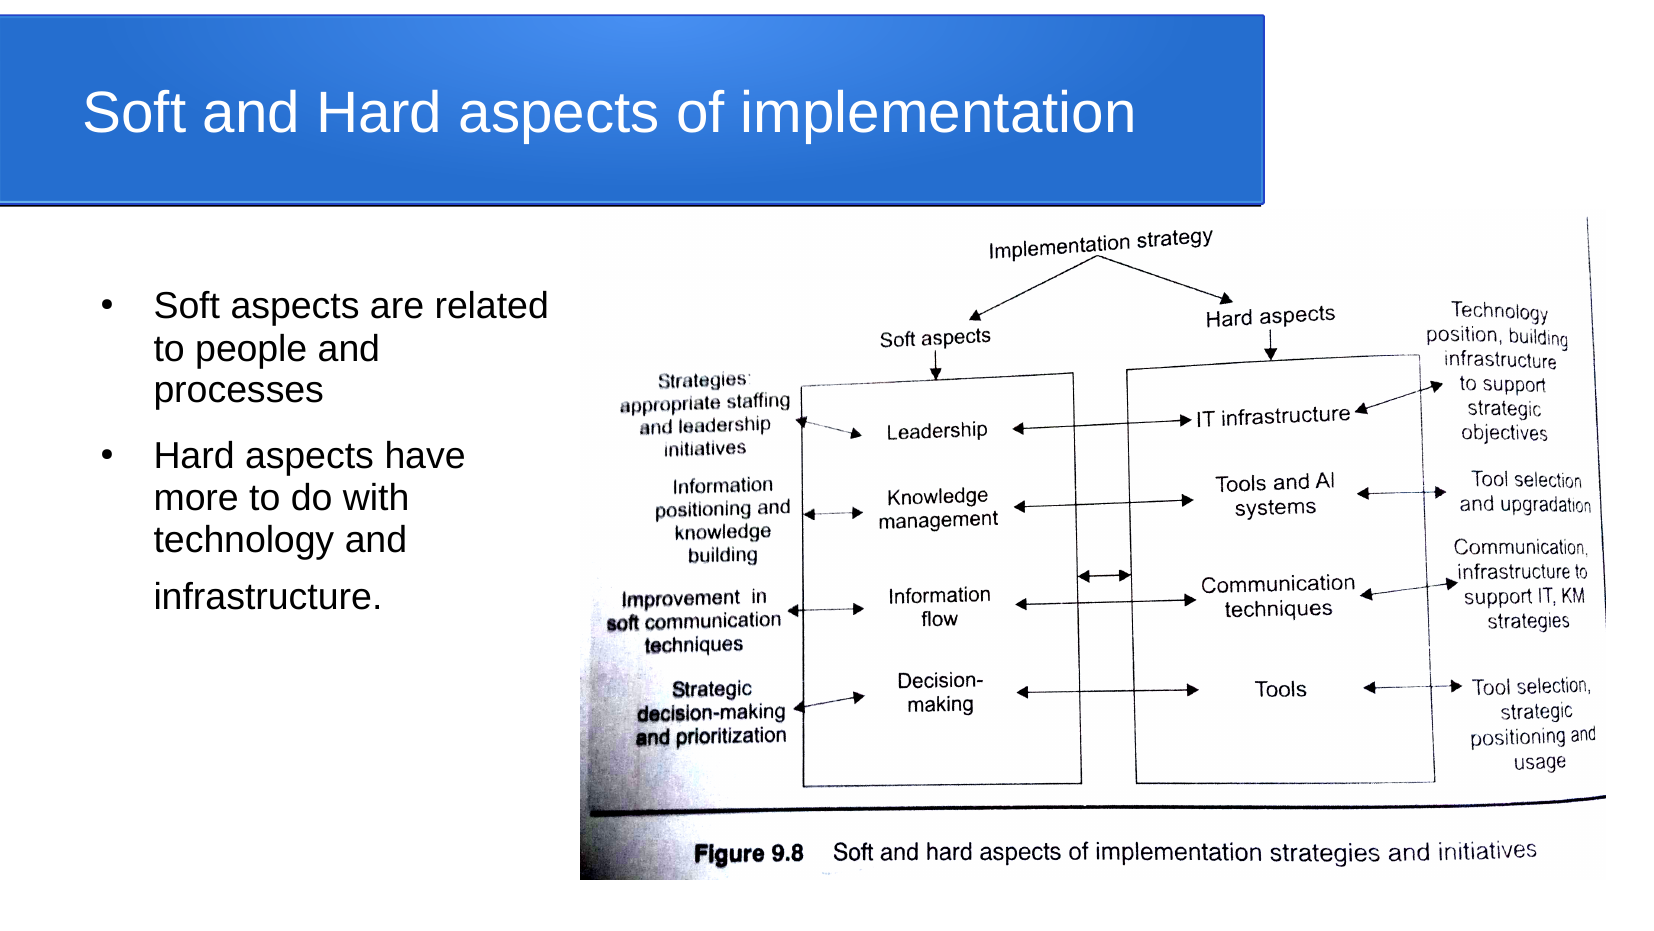

# Soft and Hard aspects of implementation
Soft aspects are related to people and processes
Hard aspects have more to do with technology and infrastructure.